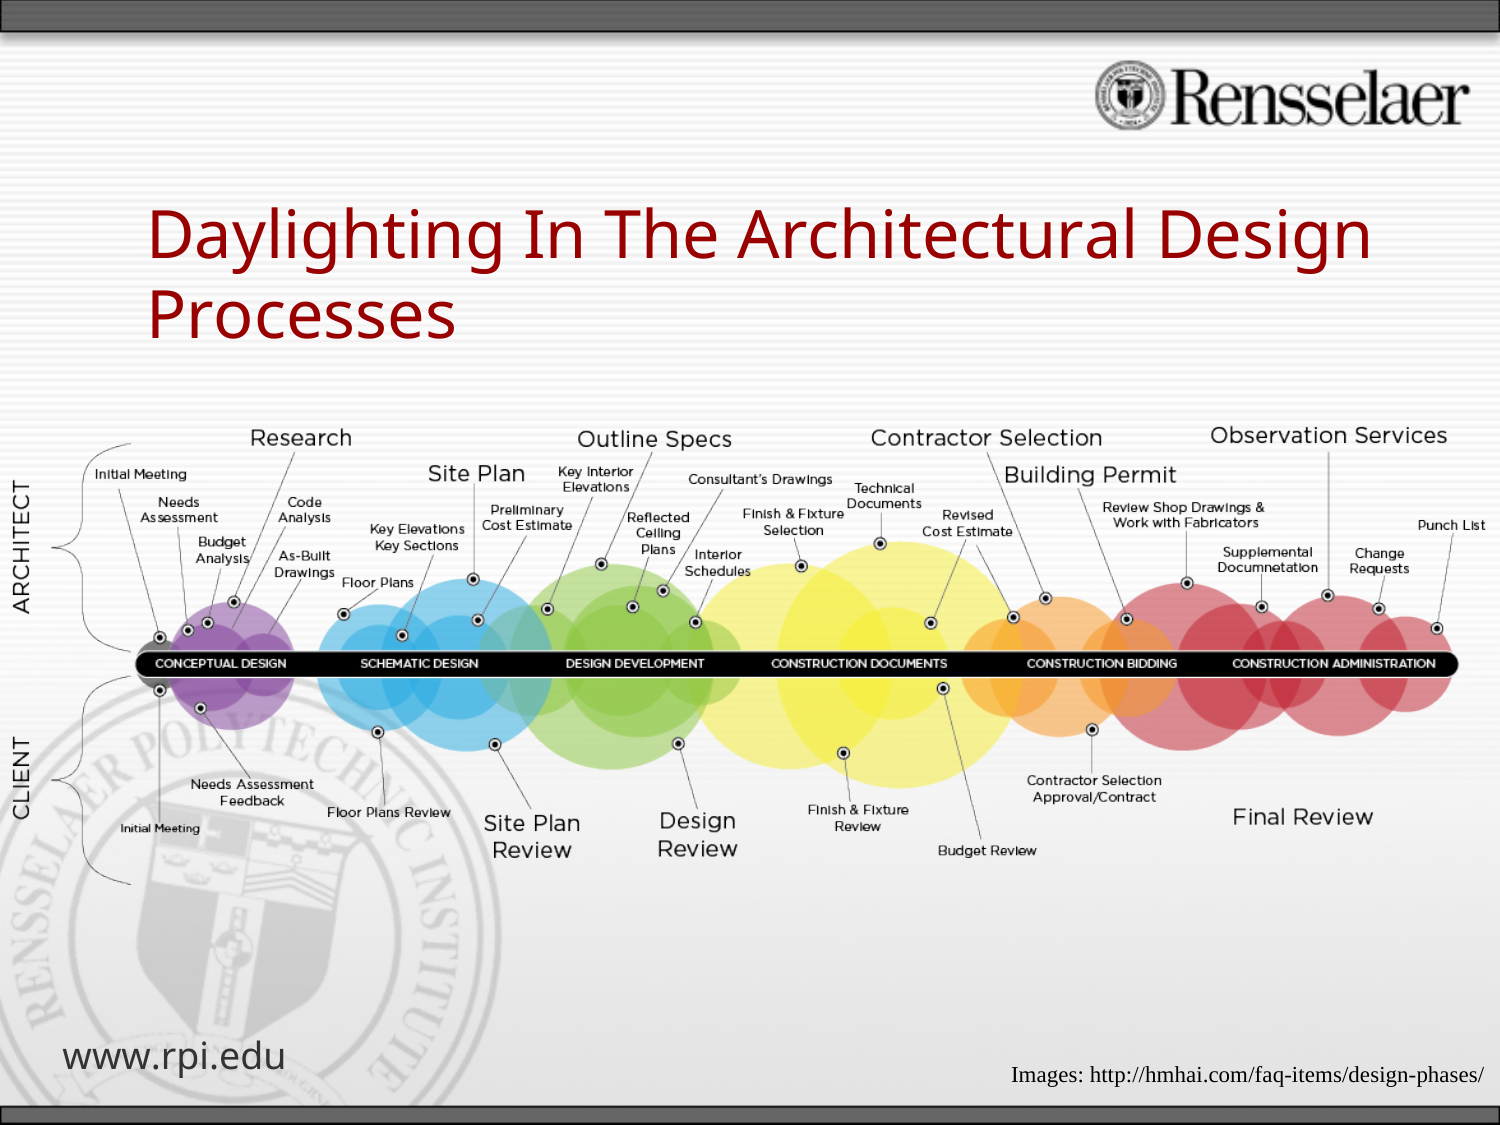

# Daylighting In The Architectural Design Processes
Images: http://hmhai.com/faq-items/design-phases/